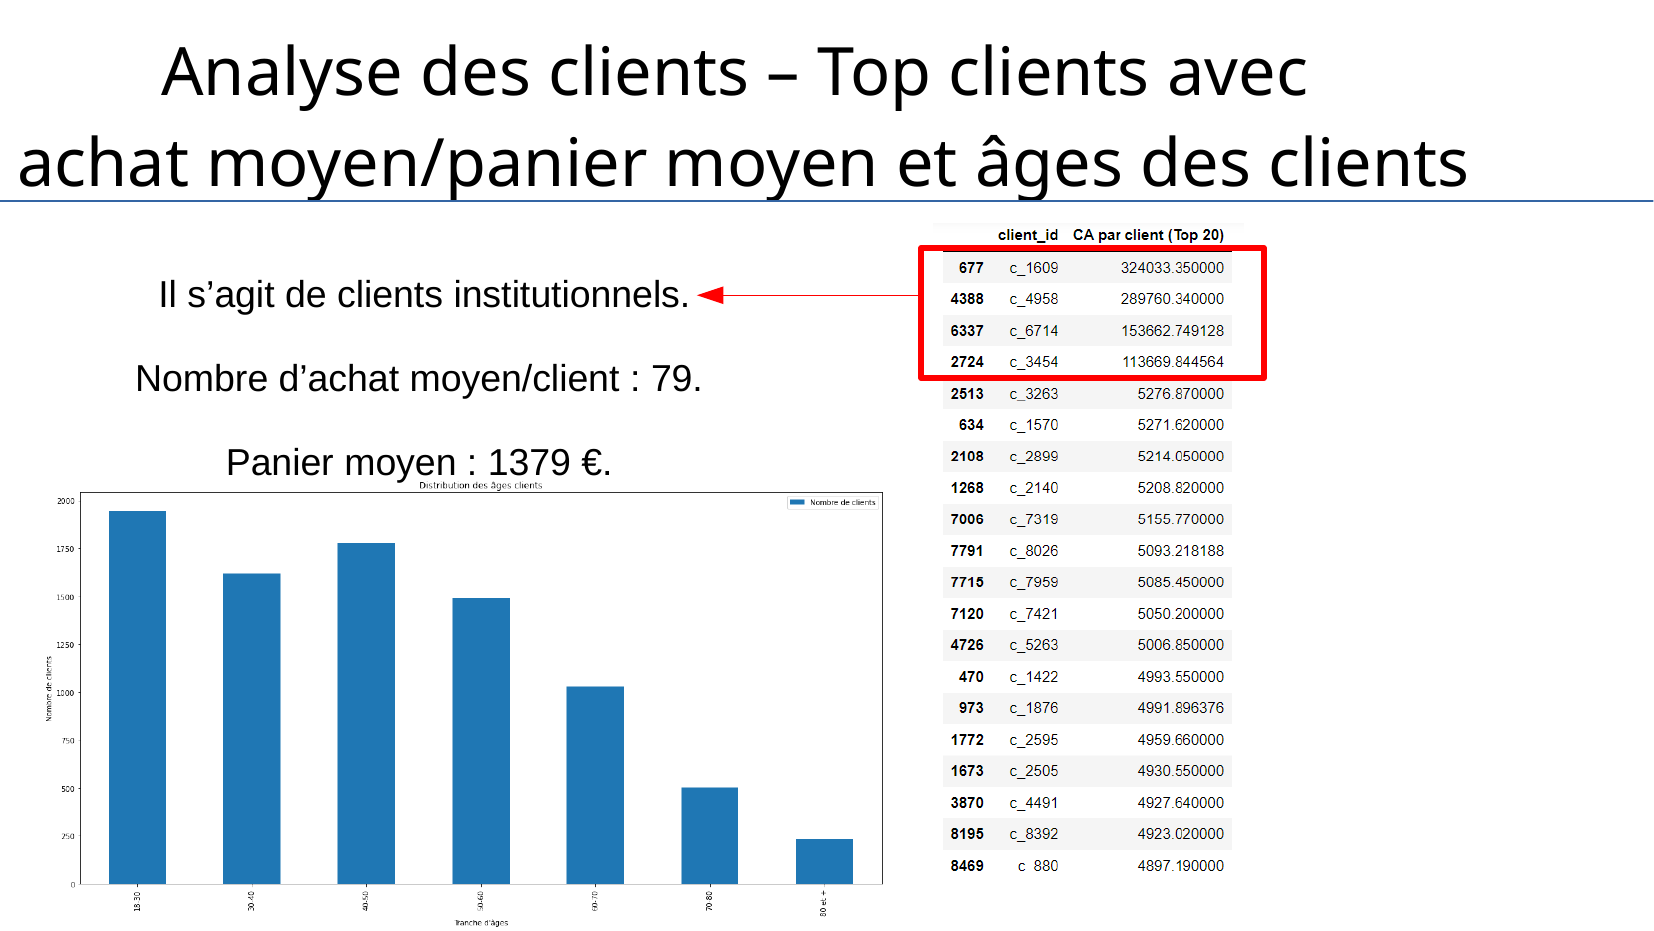

# Analyse des clients – Top clients avec achat moyen/panier moyen et âges des clients
 Il s’agit de clients institutionnels.
Nombre d’achat moyen/client : 79.
Panier moyen : 1379 €.